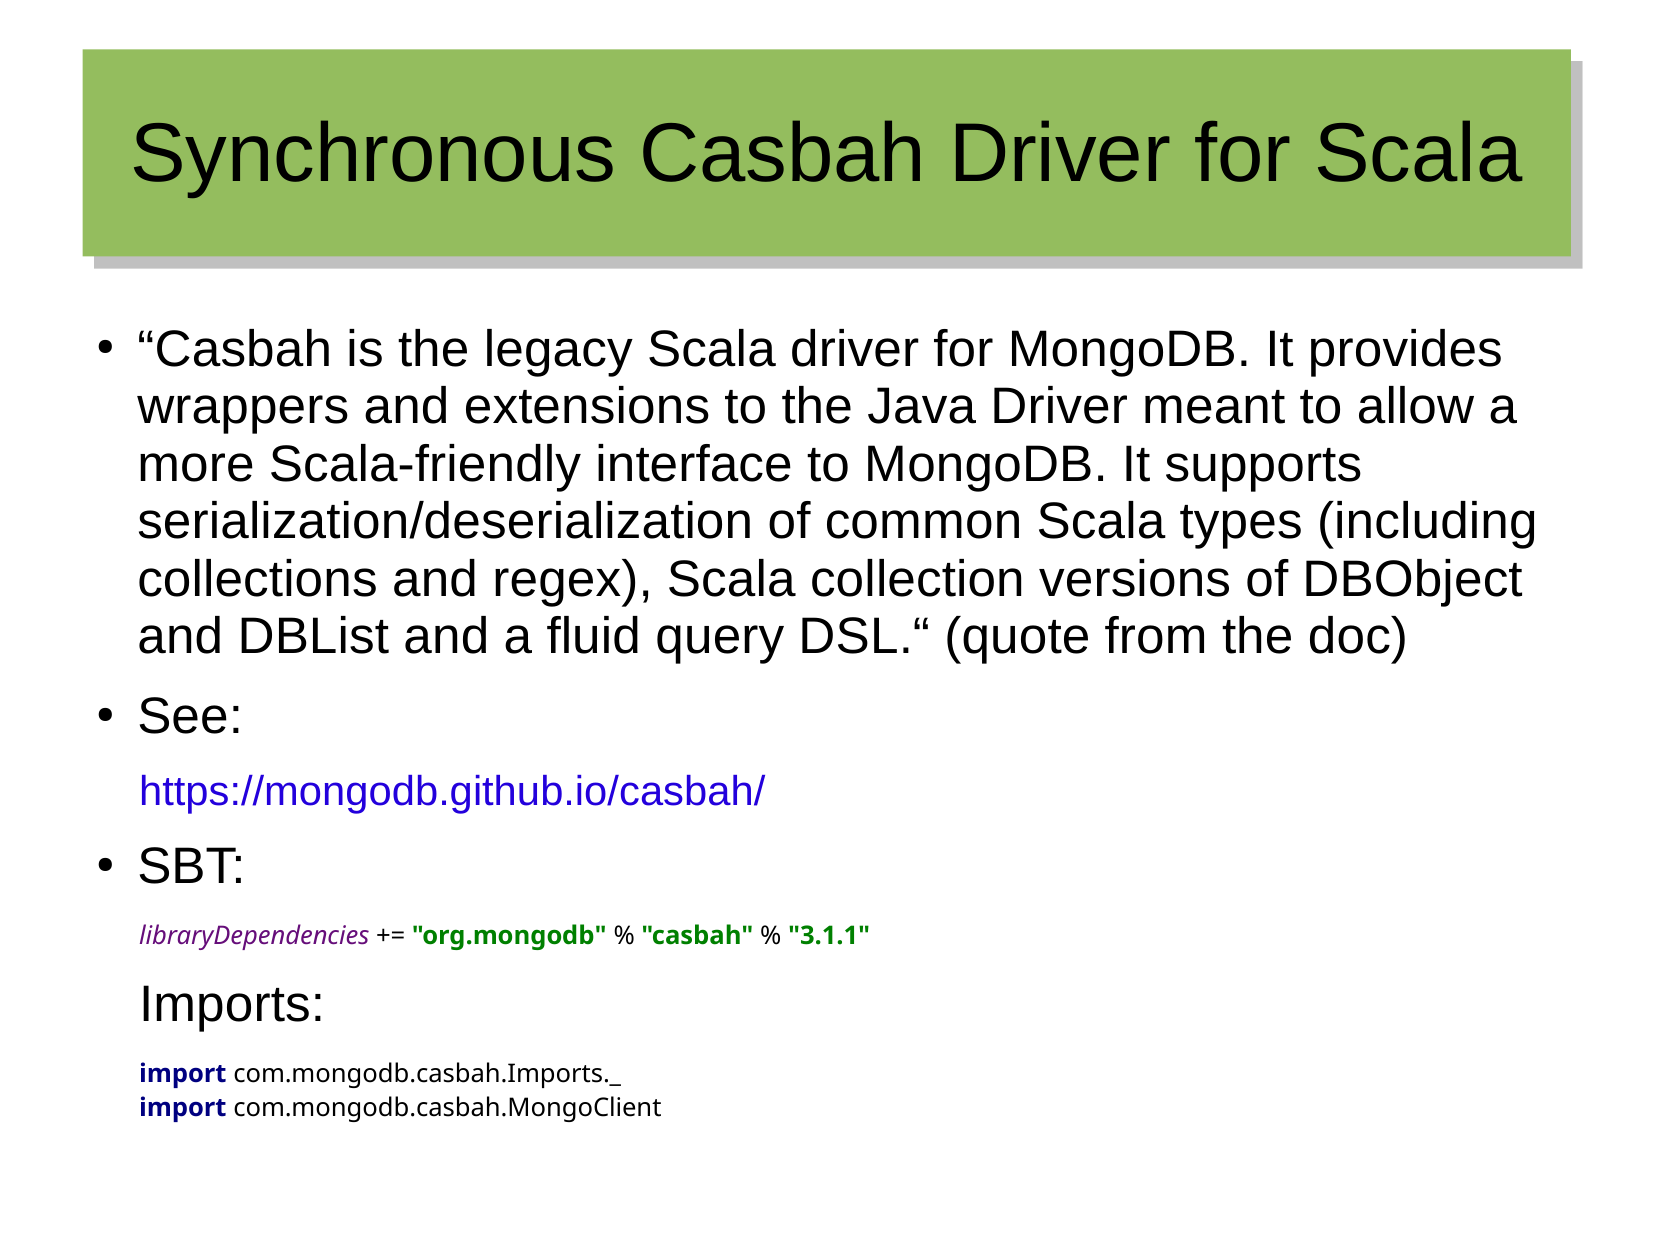

# Synchronous Casbah Driver for Scala
“Casbah is the legacy Scala driver for MongoDB. It provides wrappers and extensions to the Java Driver meant to allow a more Scala-friendly interface to MongoDB. It supports serialization/deserialization of common Scala types (including collections and regex), Scala collection versions of DBObject and DBList and a fluid query DSL.“ (quote from the doc)
See:
https://mongodb.github.io/casbah/
SBT:
libraryDependencies += "org.mongodb" % "casbah" % "3.1.1"
Imports:
import com.mongodb.casbah.Imports._
import com.mongodb.casbah.MongoClient